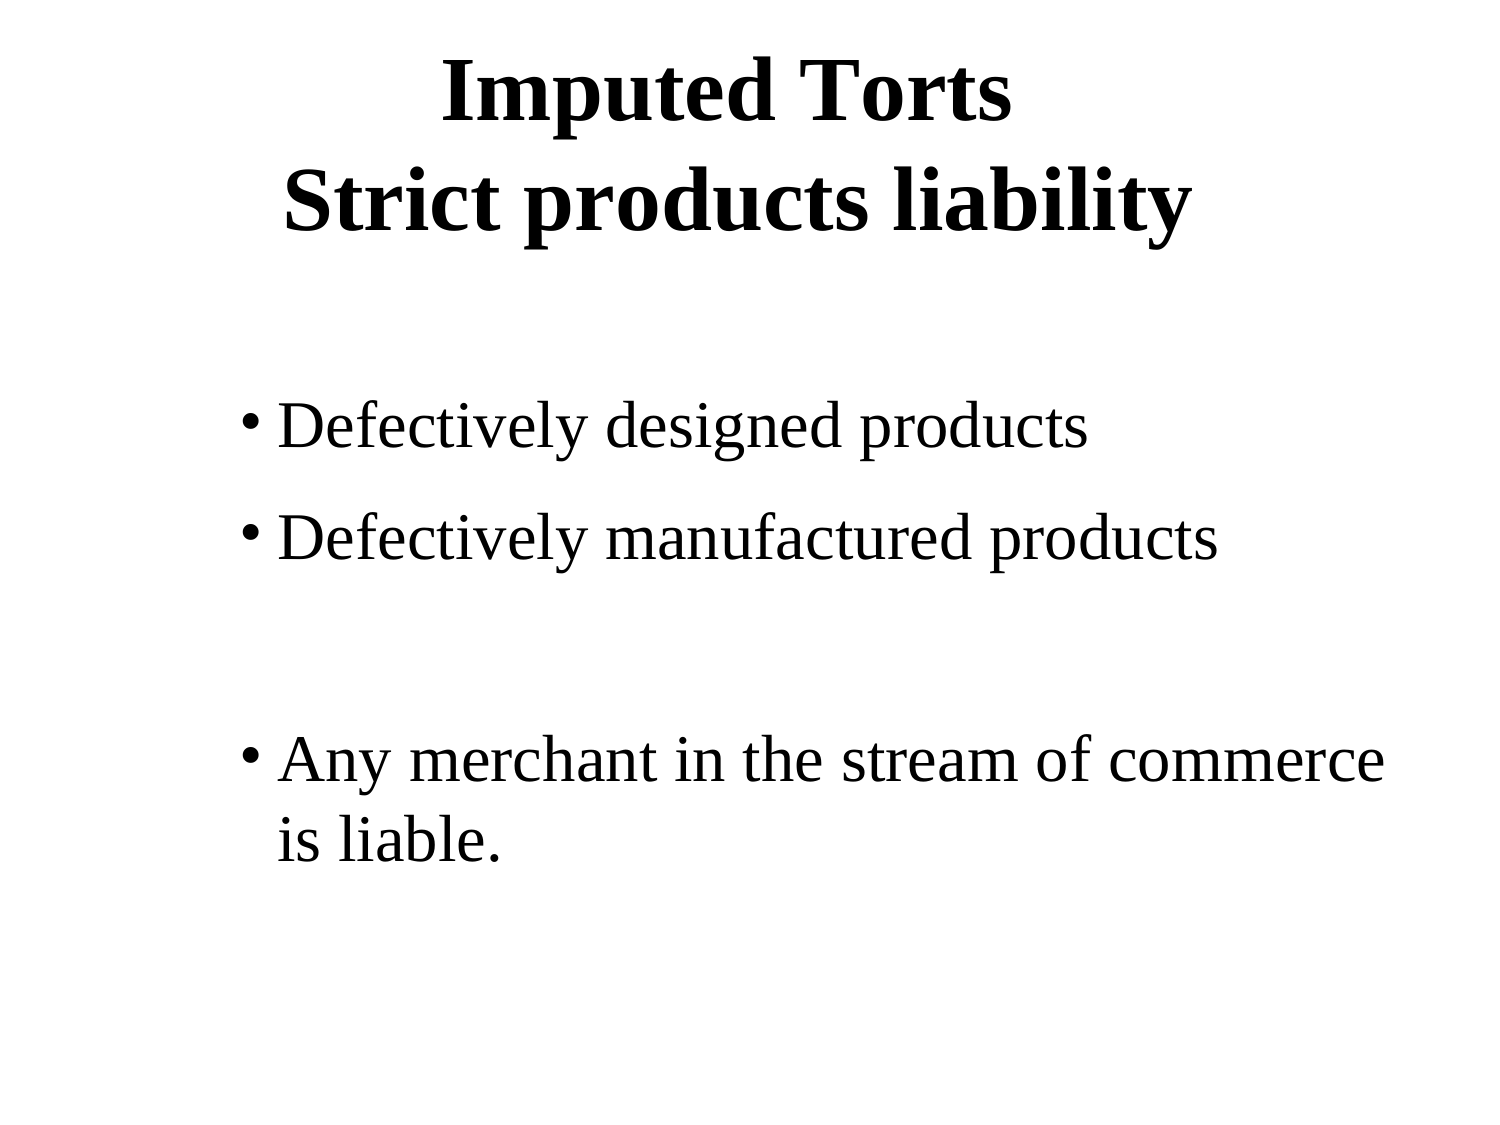

# Imputed Torts Strict products liability
Defectively designed products
Defectively manufactured products
Any merchant in the stream of commerce is liable.